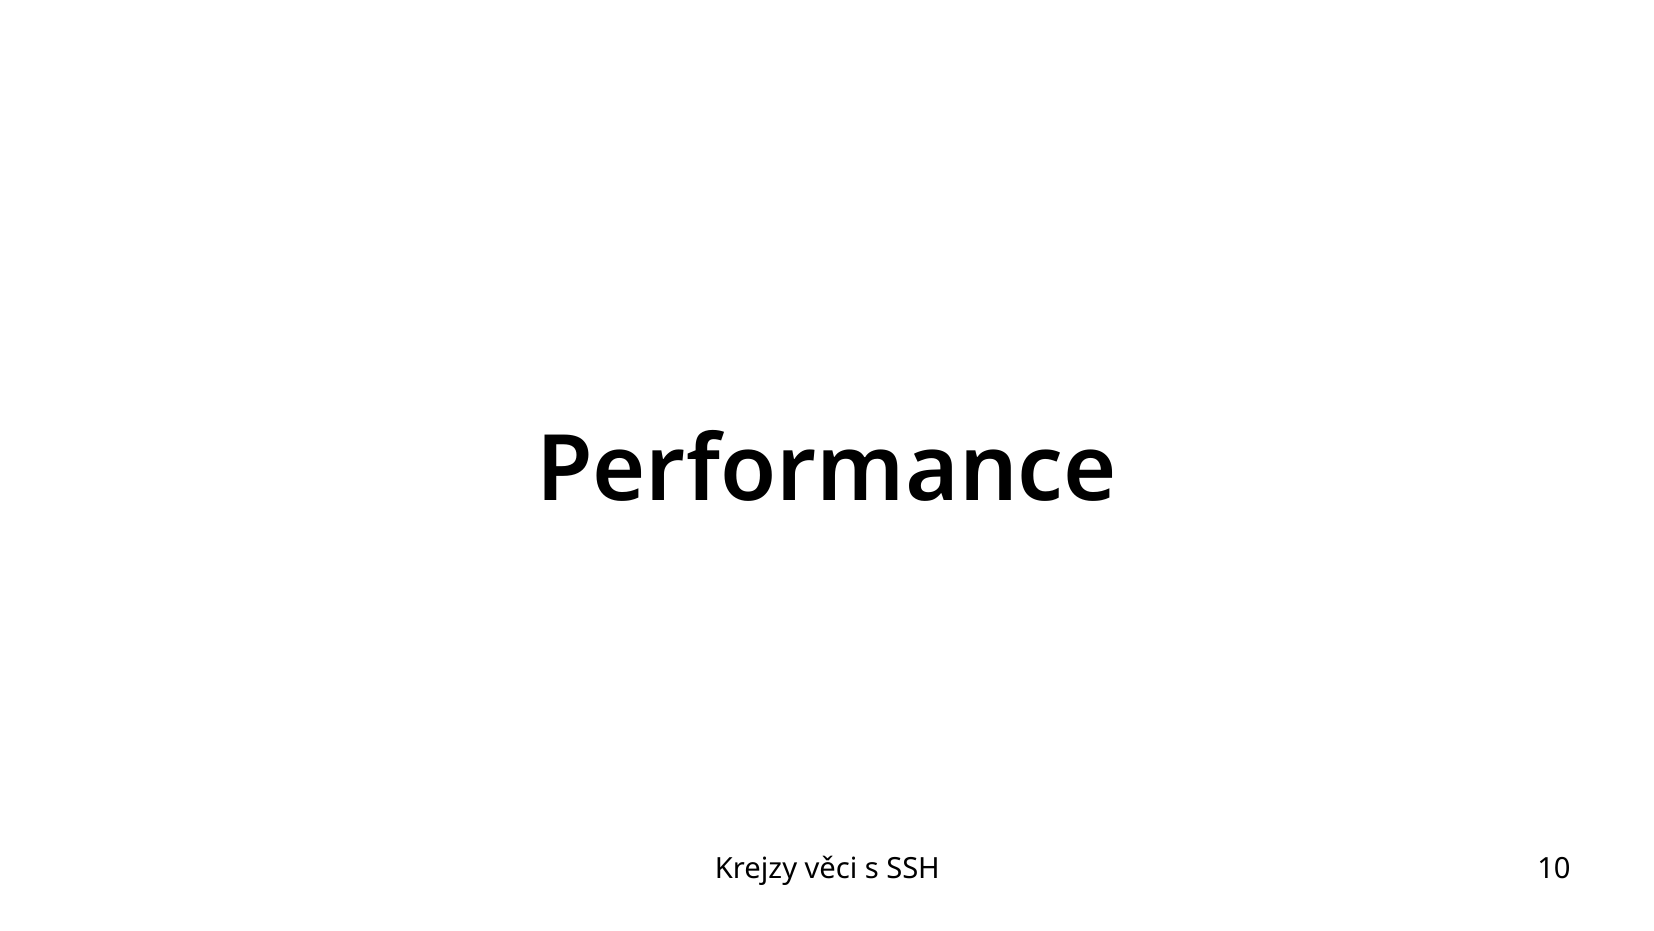

# Performance
Krejzy věci s SSH
10